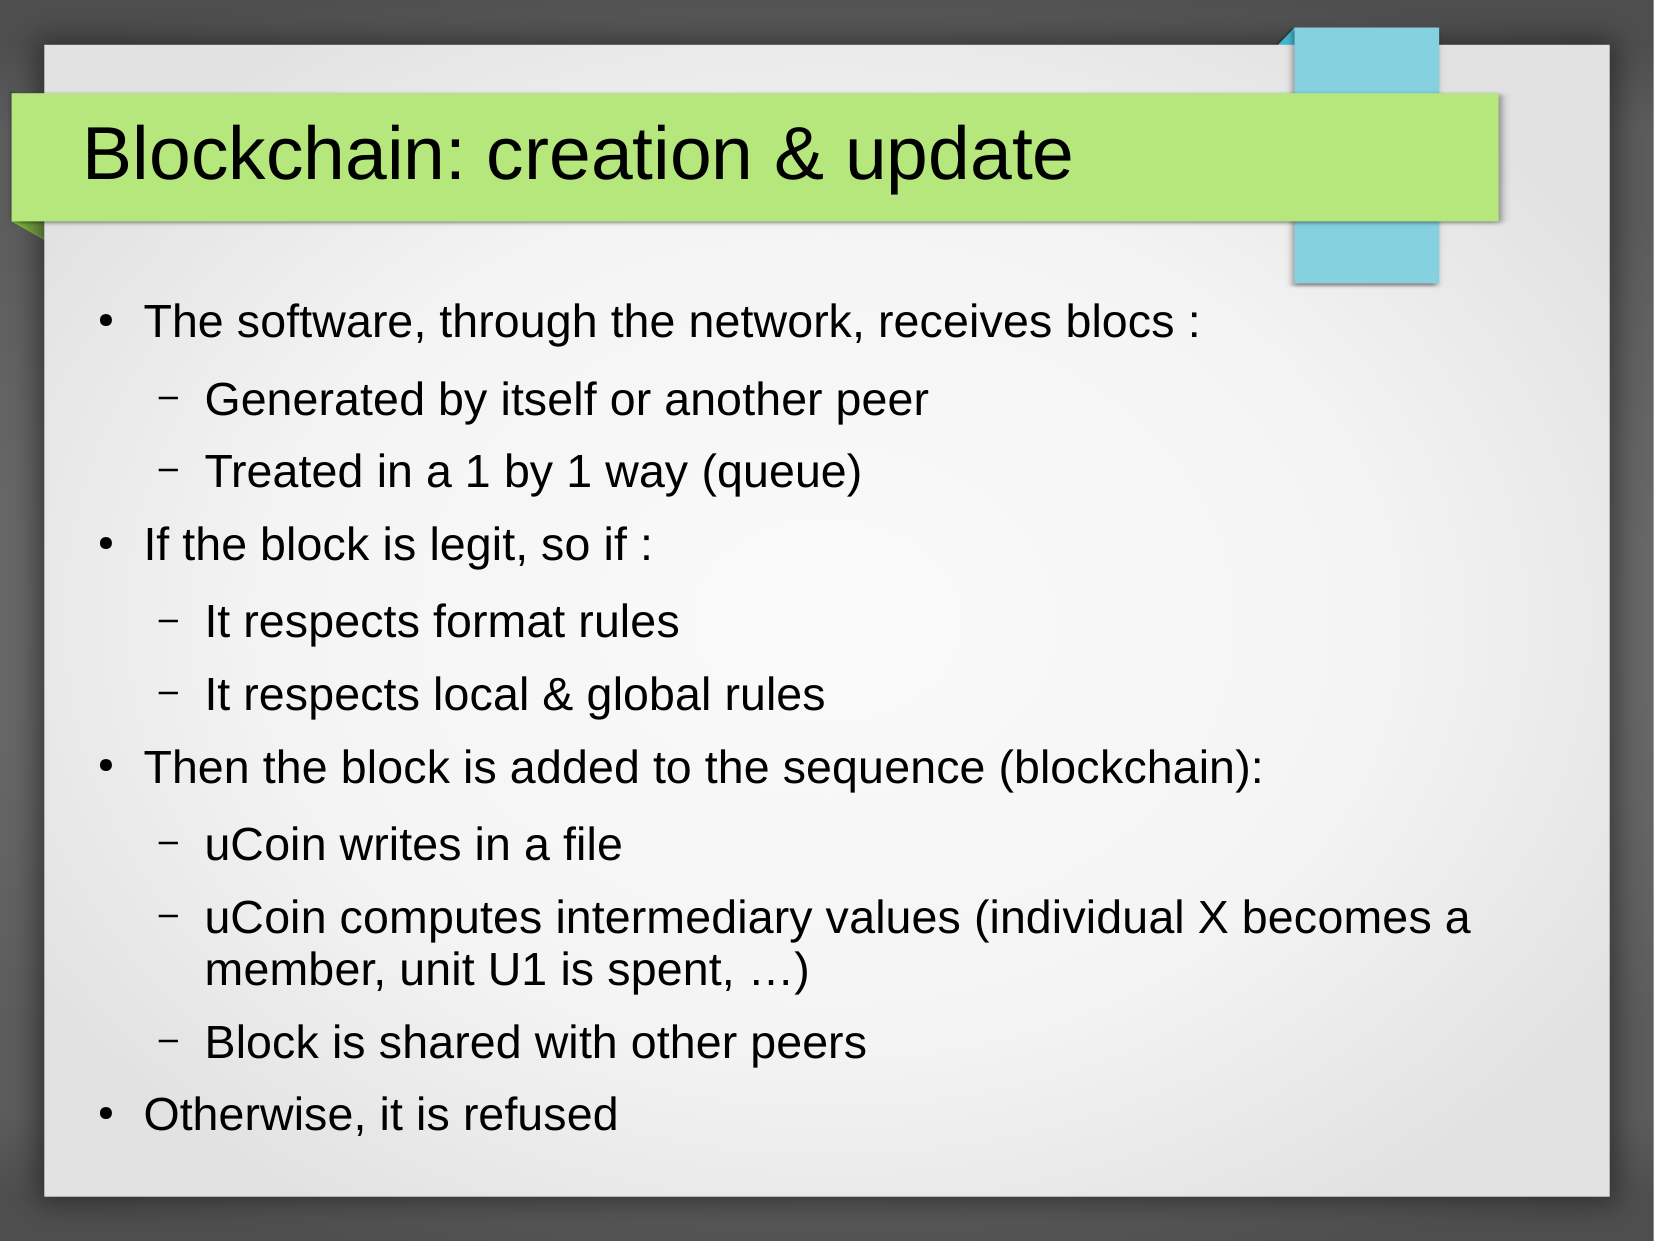

# Blockchain: creation & update
The software, through the network, receives blocs :
Generated by itself or another peer
Treated in a 1 by 1 way (queue)
If the block is legit, so if :
It respects format rules
It respects local & global rules
Then the block is added to the sequence (blockchain):
uCoin writes in a file
uCoin computes intermediary values (individual X becomes a member, unit U1 is spent, …)
Block is shared with other peers
Otherwise, it is refused